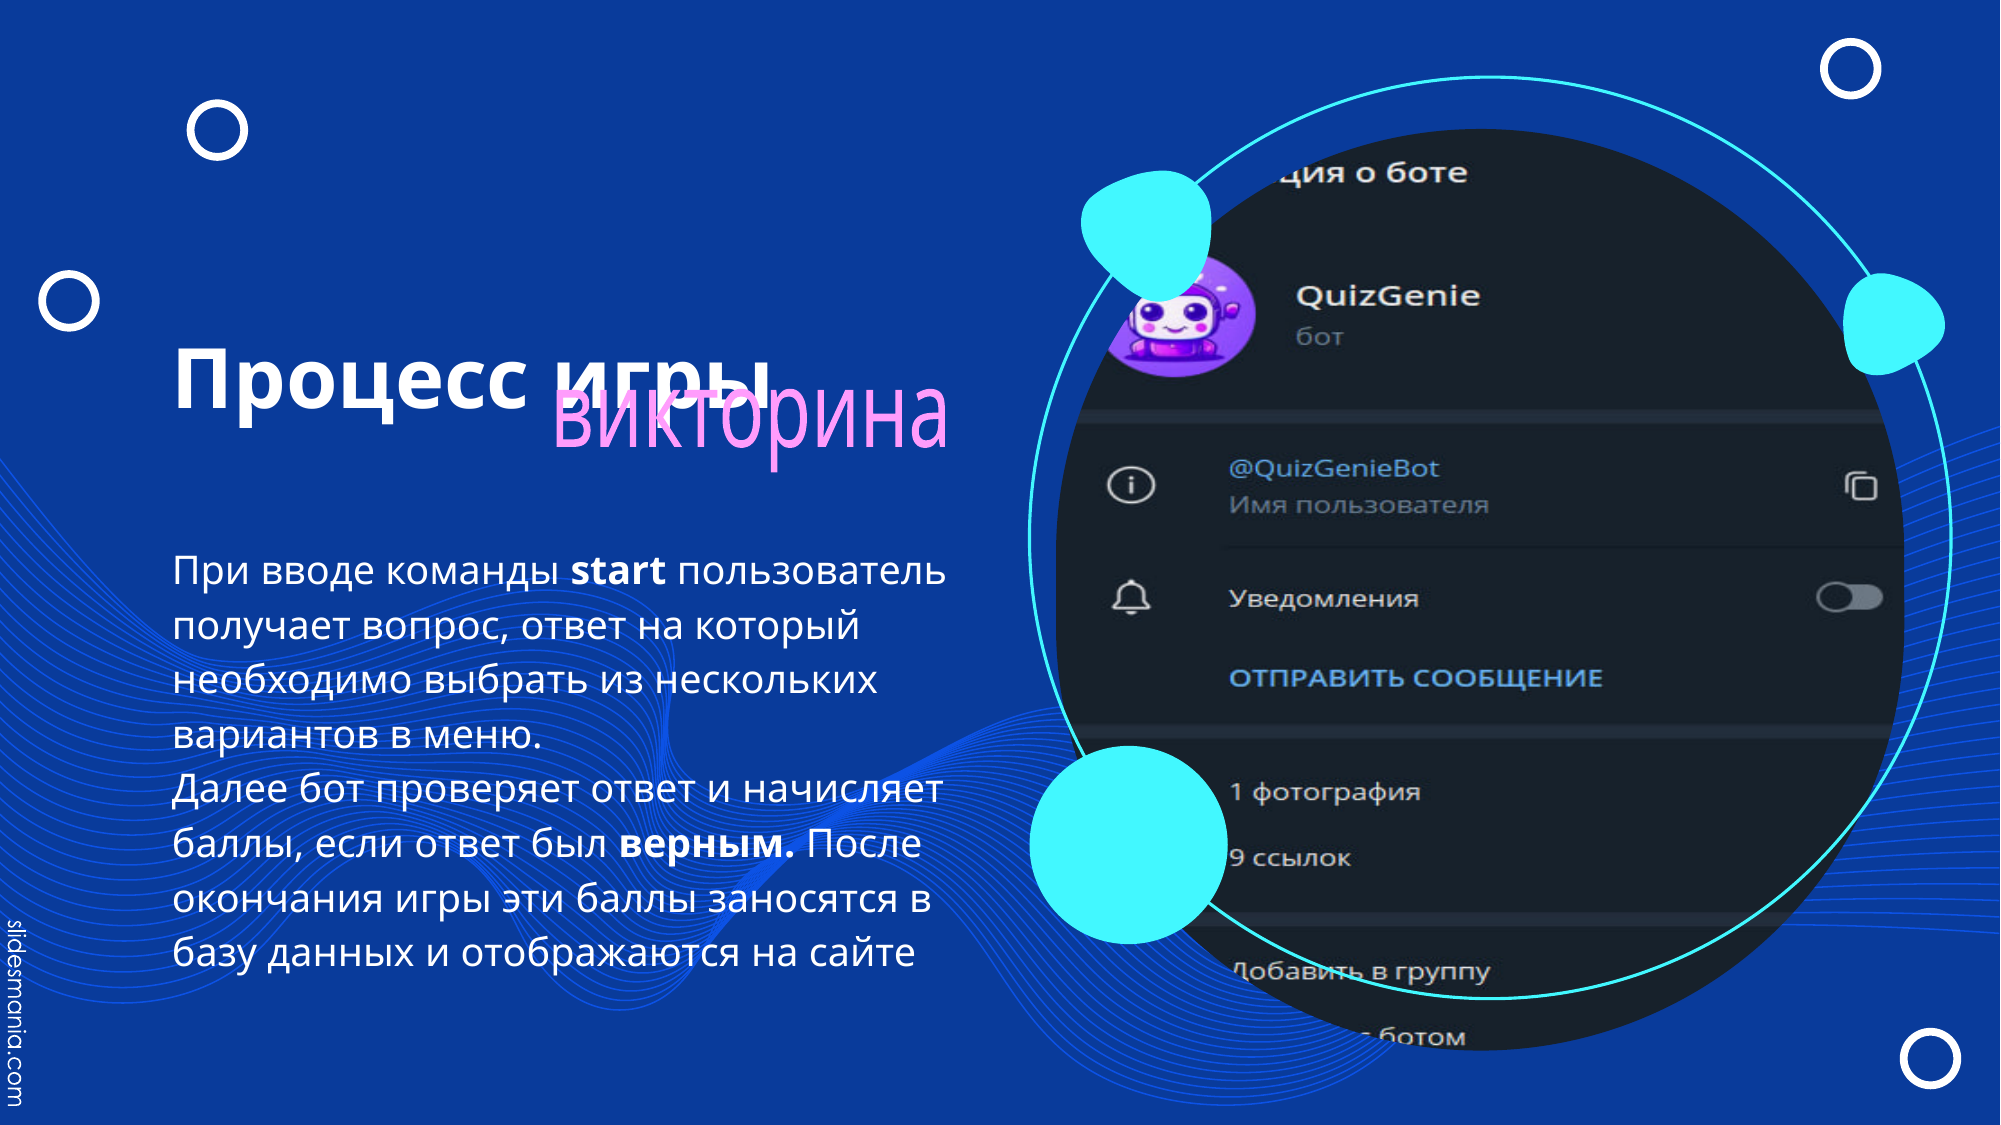

# Процесс игры
викторина
При вводе команды start пользователь получает вопрос, ответ на который необходимо выбрать из нескольких вариантов в меню.
Далее бот проверяет ответ и начисляет баллы, если ответ был верным. После окончания игры эти баллы заносятся в базу данных и отображаются на сайте